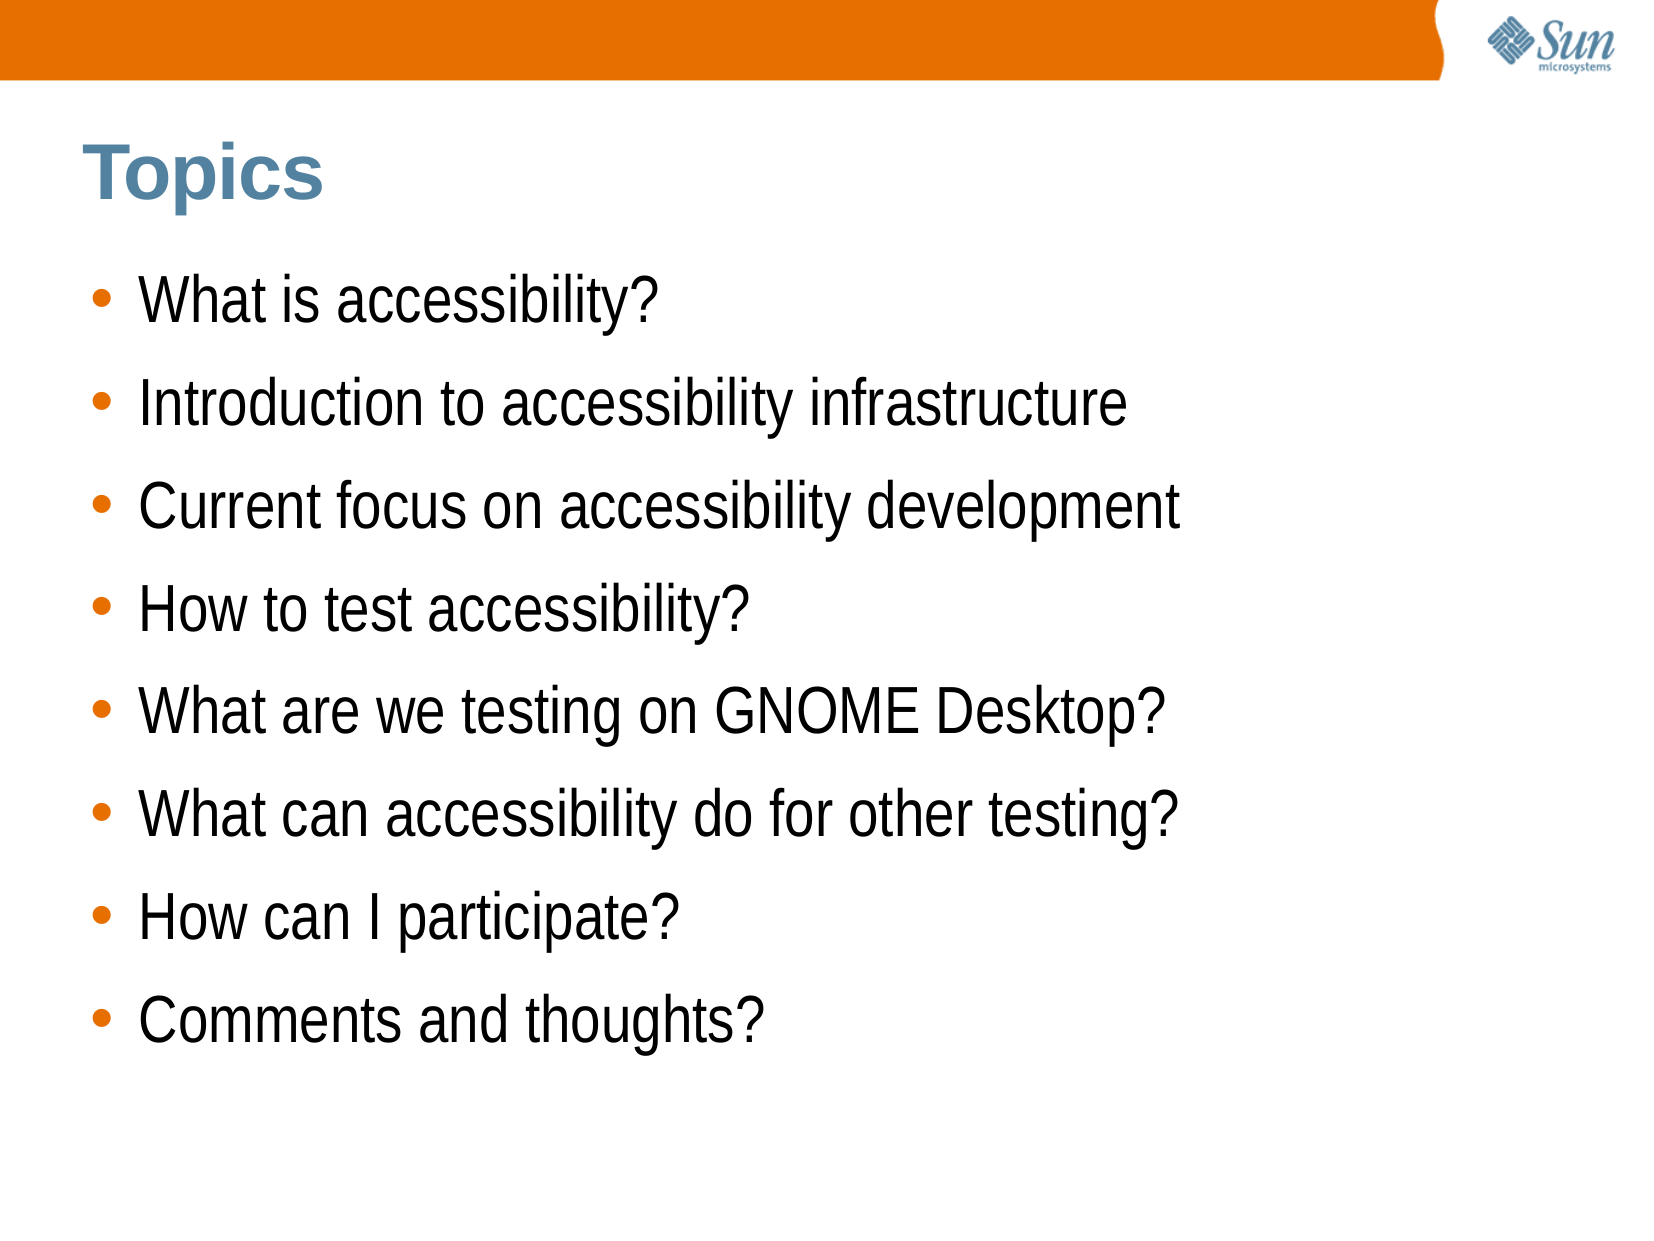

# Topics
What is accessibility?
Introduction to accessibility infrastructure
Current focus on accessibility development
How to test accessibility?
What are we testing on GNOME Desktop?
What can accessibility do for other testing?
How can I participate?
Comments and thoughts?